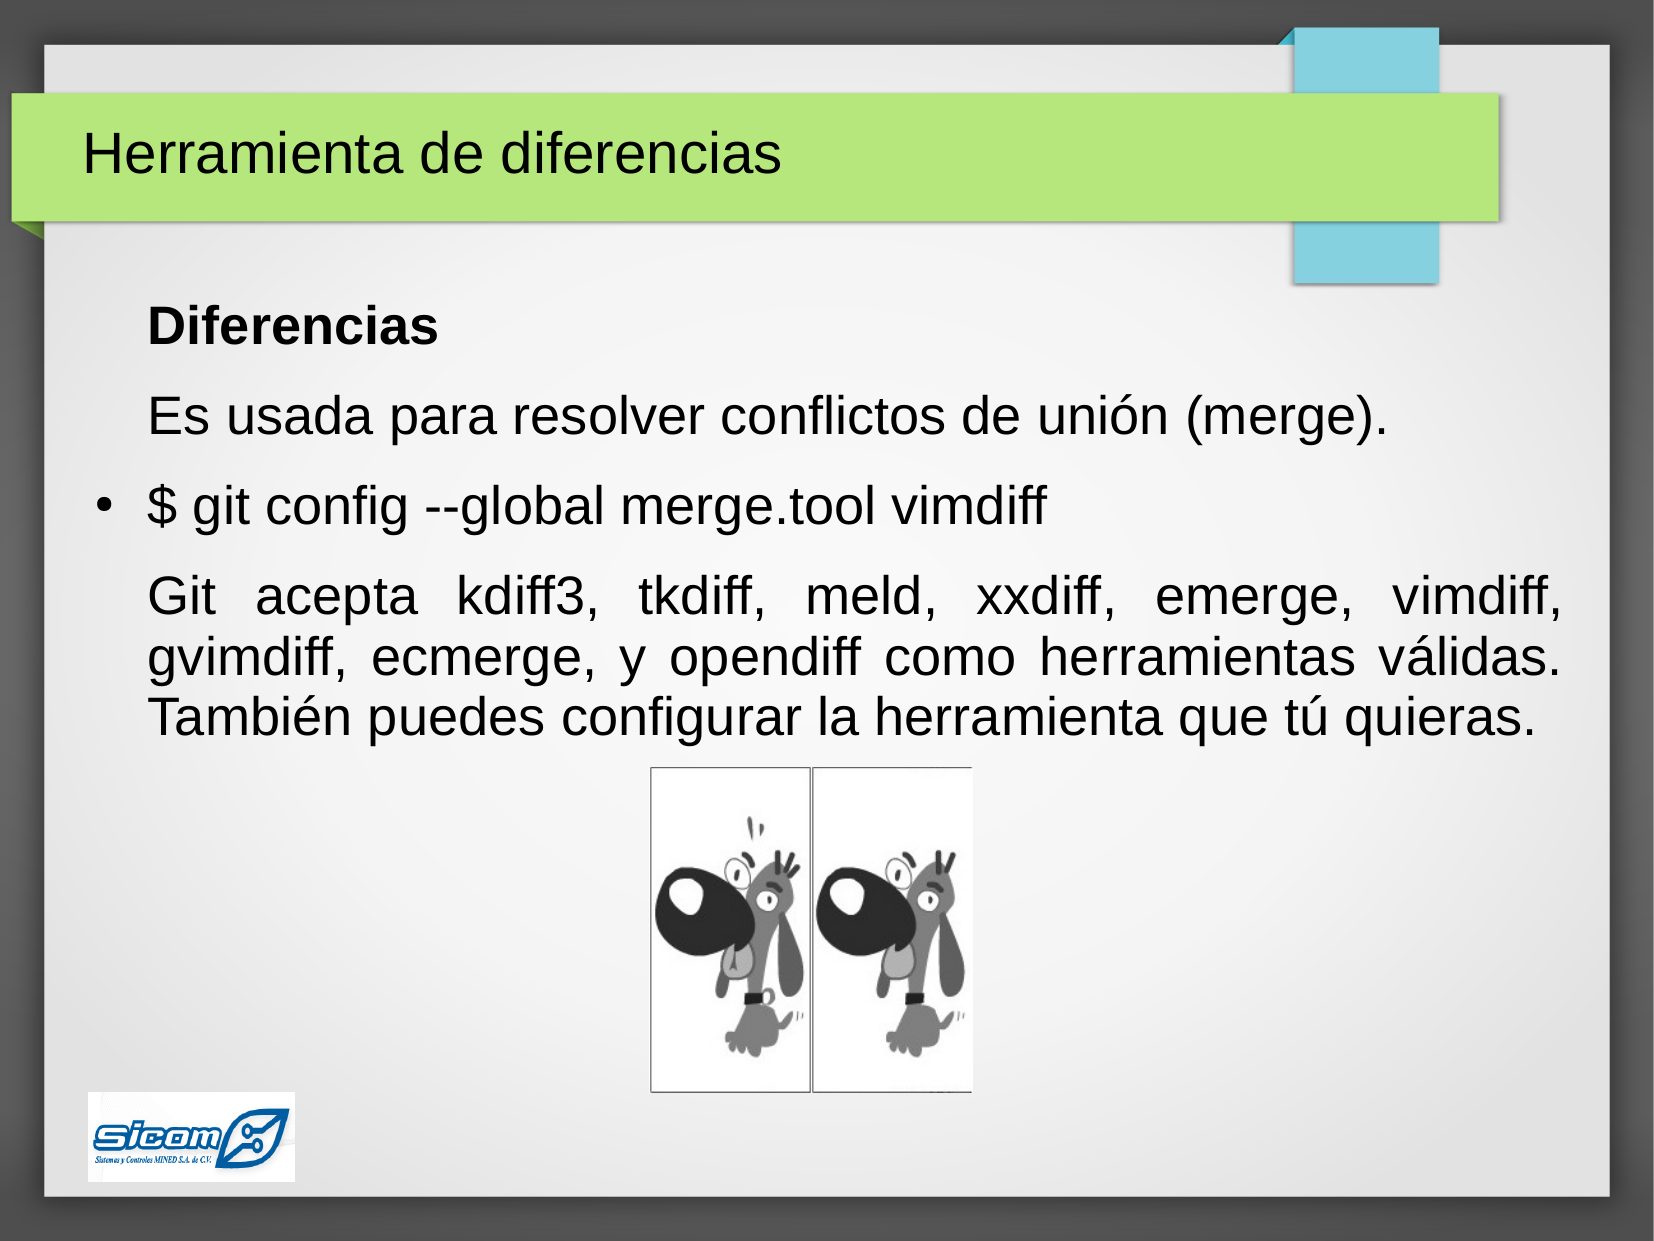

# Herramienta de diferencias
Diferencias
Es usada para resolver conflictos de unión (merge).
$ git config --global merge.tool vimdiff
Git acepta kdiff3, tkdiff, meld, xxdiff, emerge, vimdiff, gvimdiff, ecmerge, y opendiff como herramientas válidas. También puedes configurar la herramienta que tú quieras.